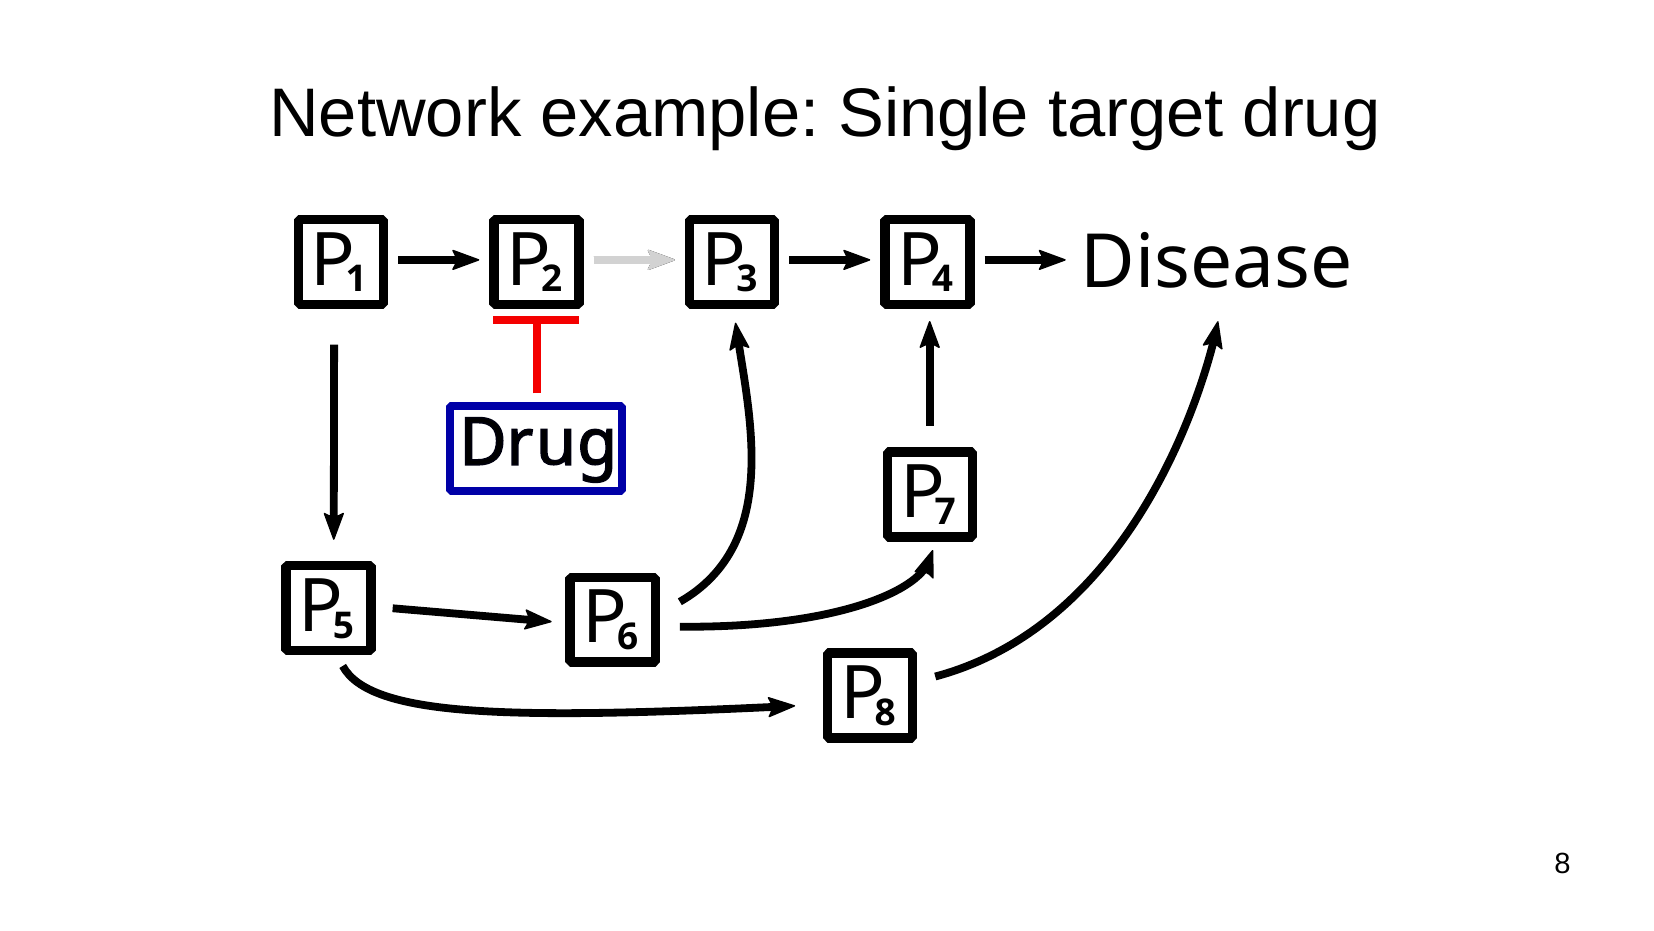

# Network example: Single target drug
8